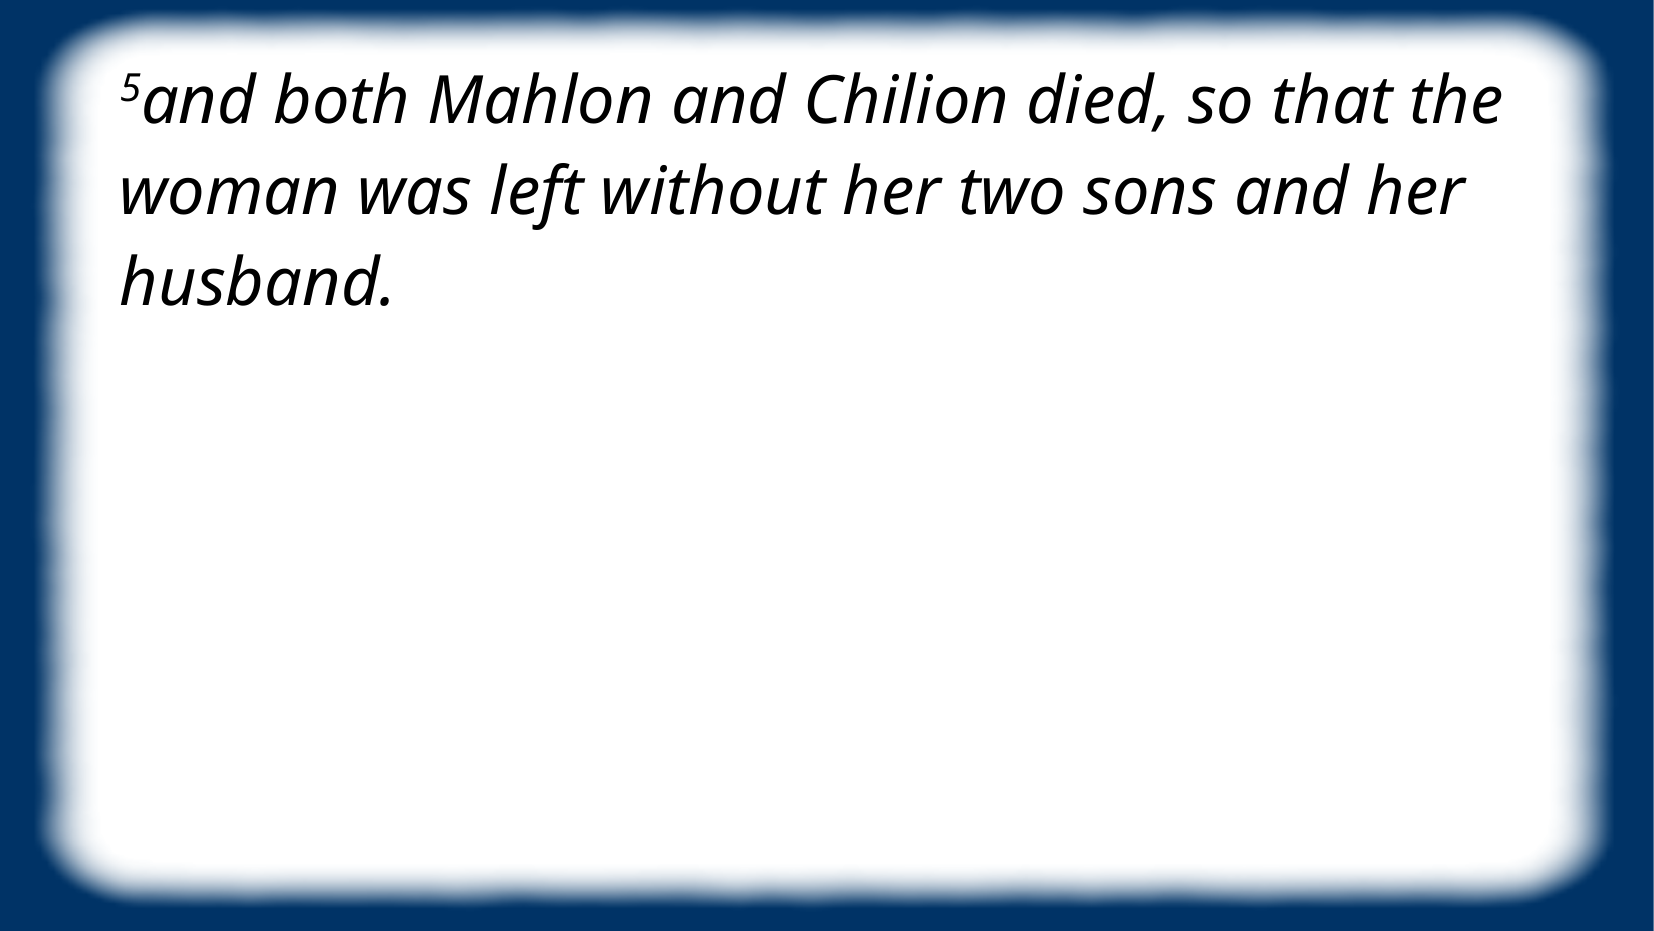

5and both Mahlon and Chilion died, so that the woman was left without her two sons and her husband.